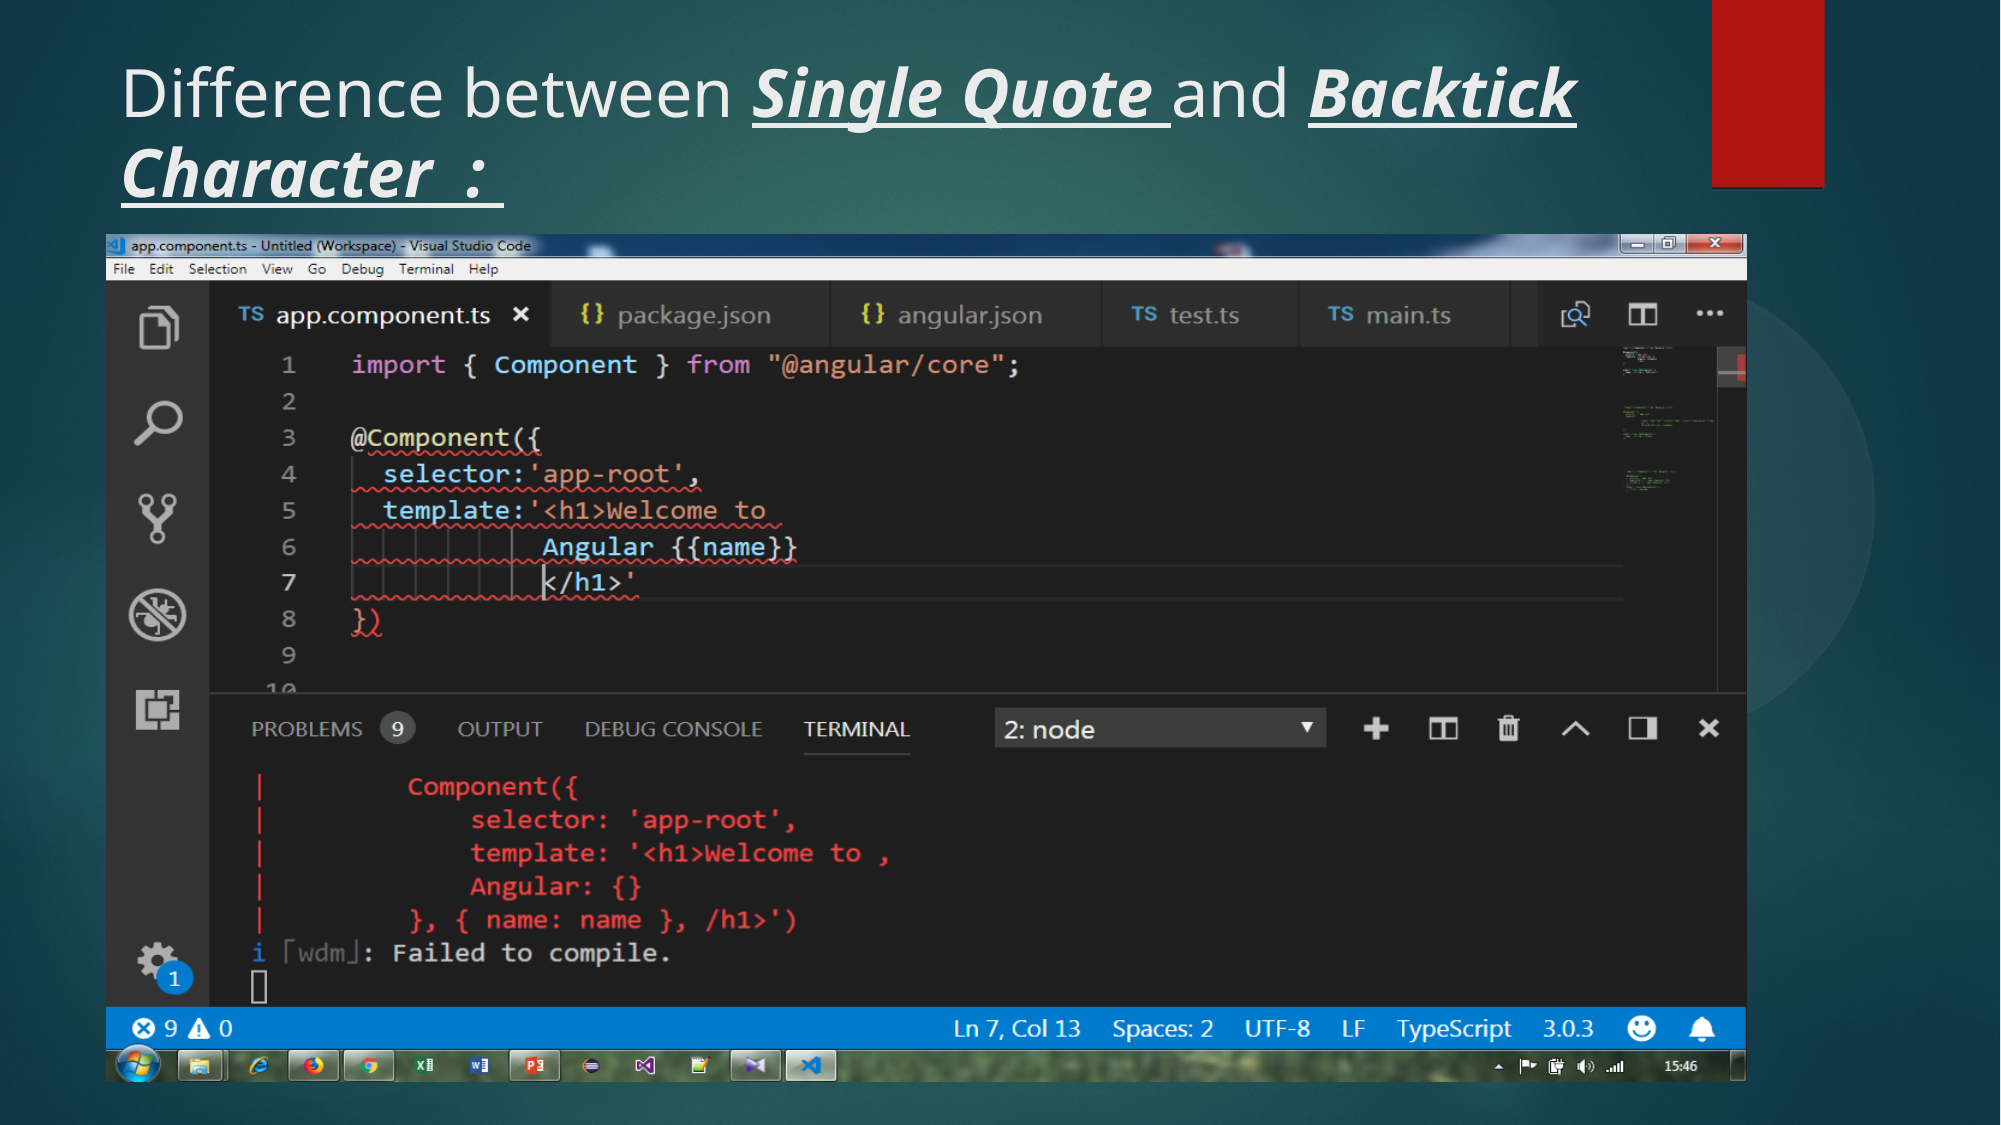

Difference between Single Quote and Backtick Character :